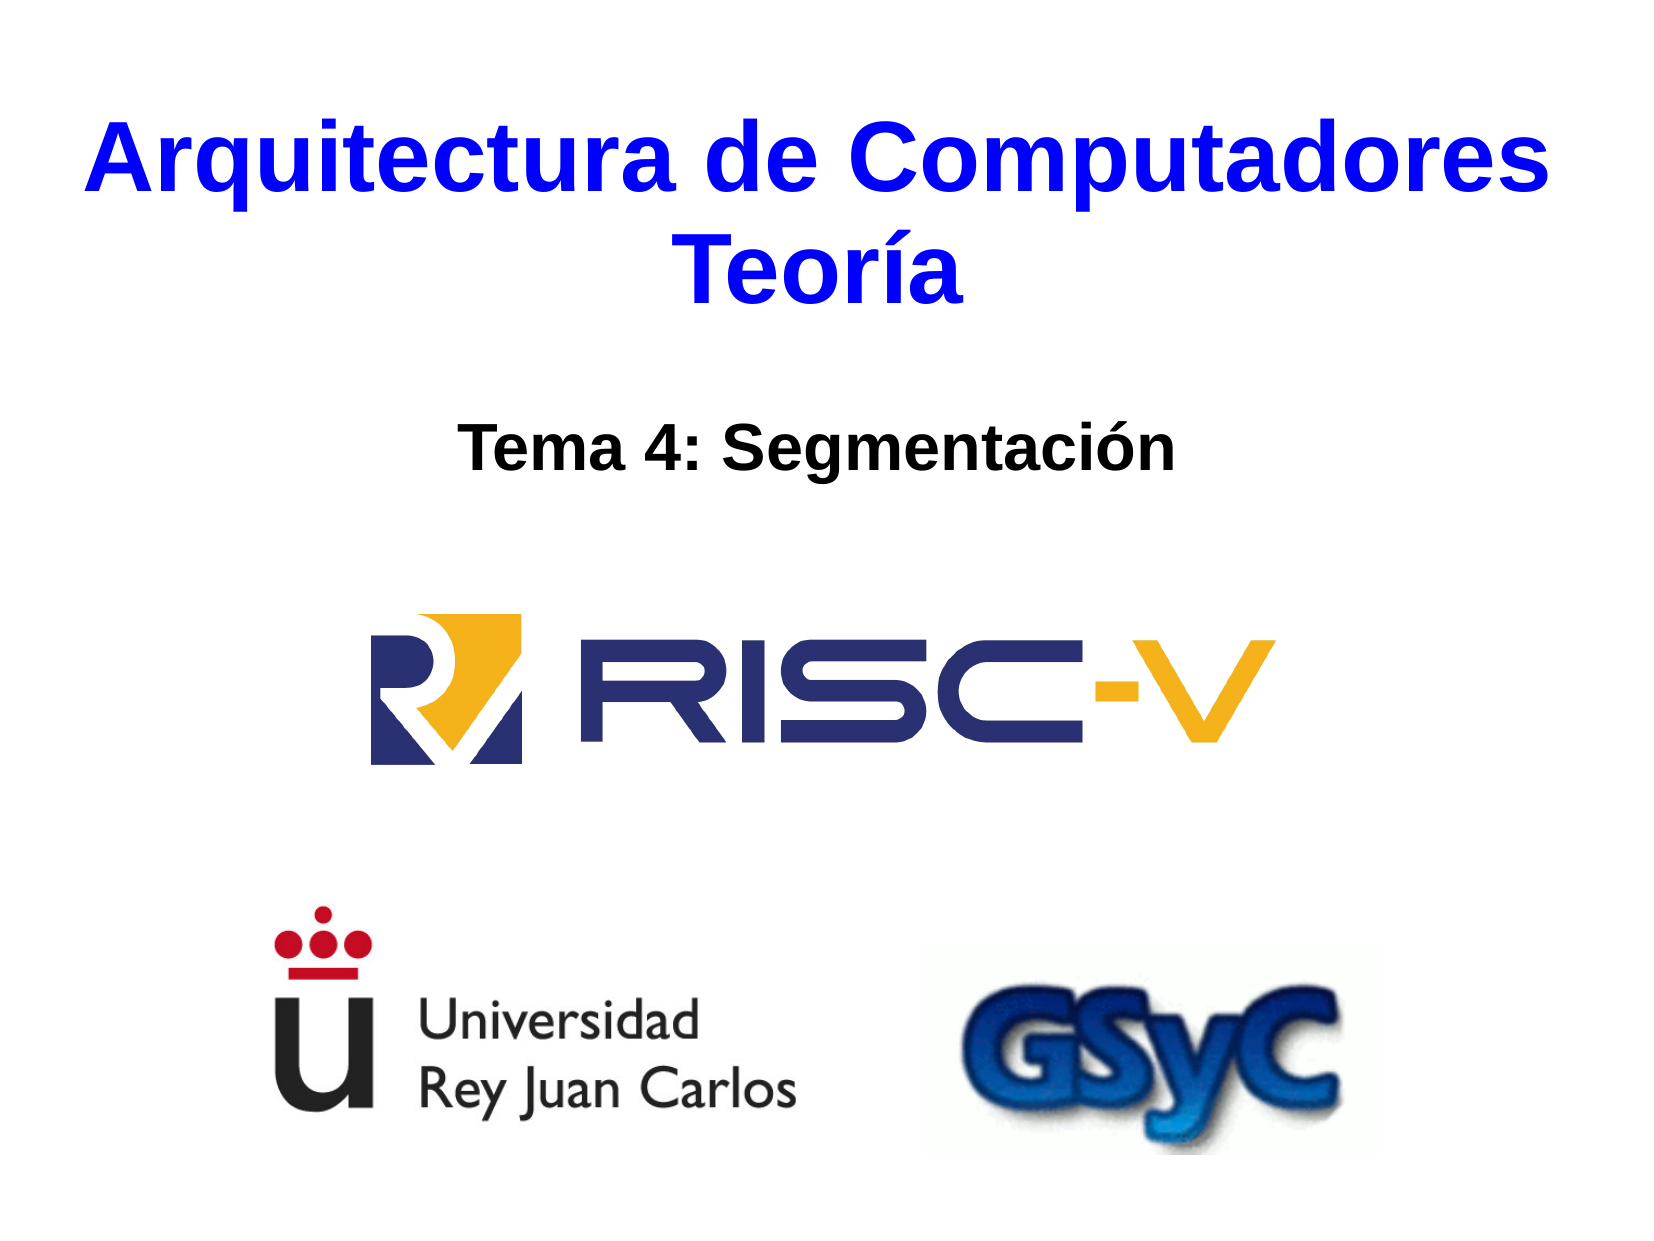

# Arquitectura de Computadores Teoría
Tema 4: Segmentación